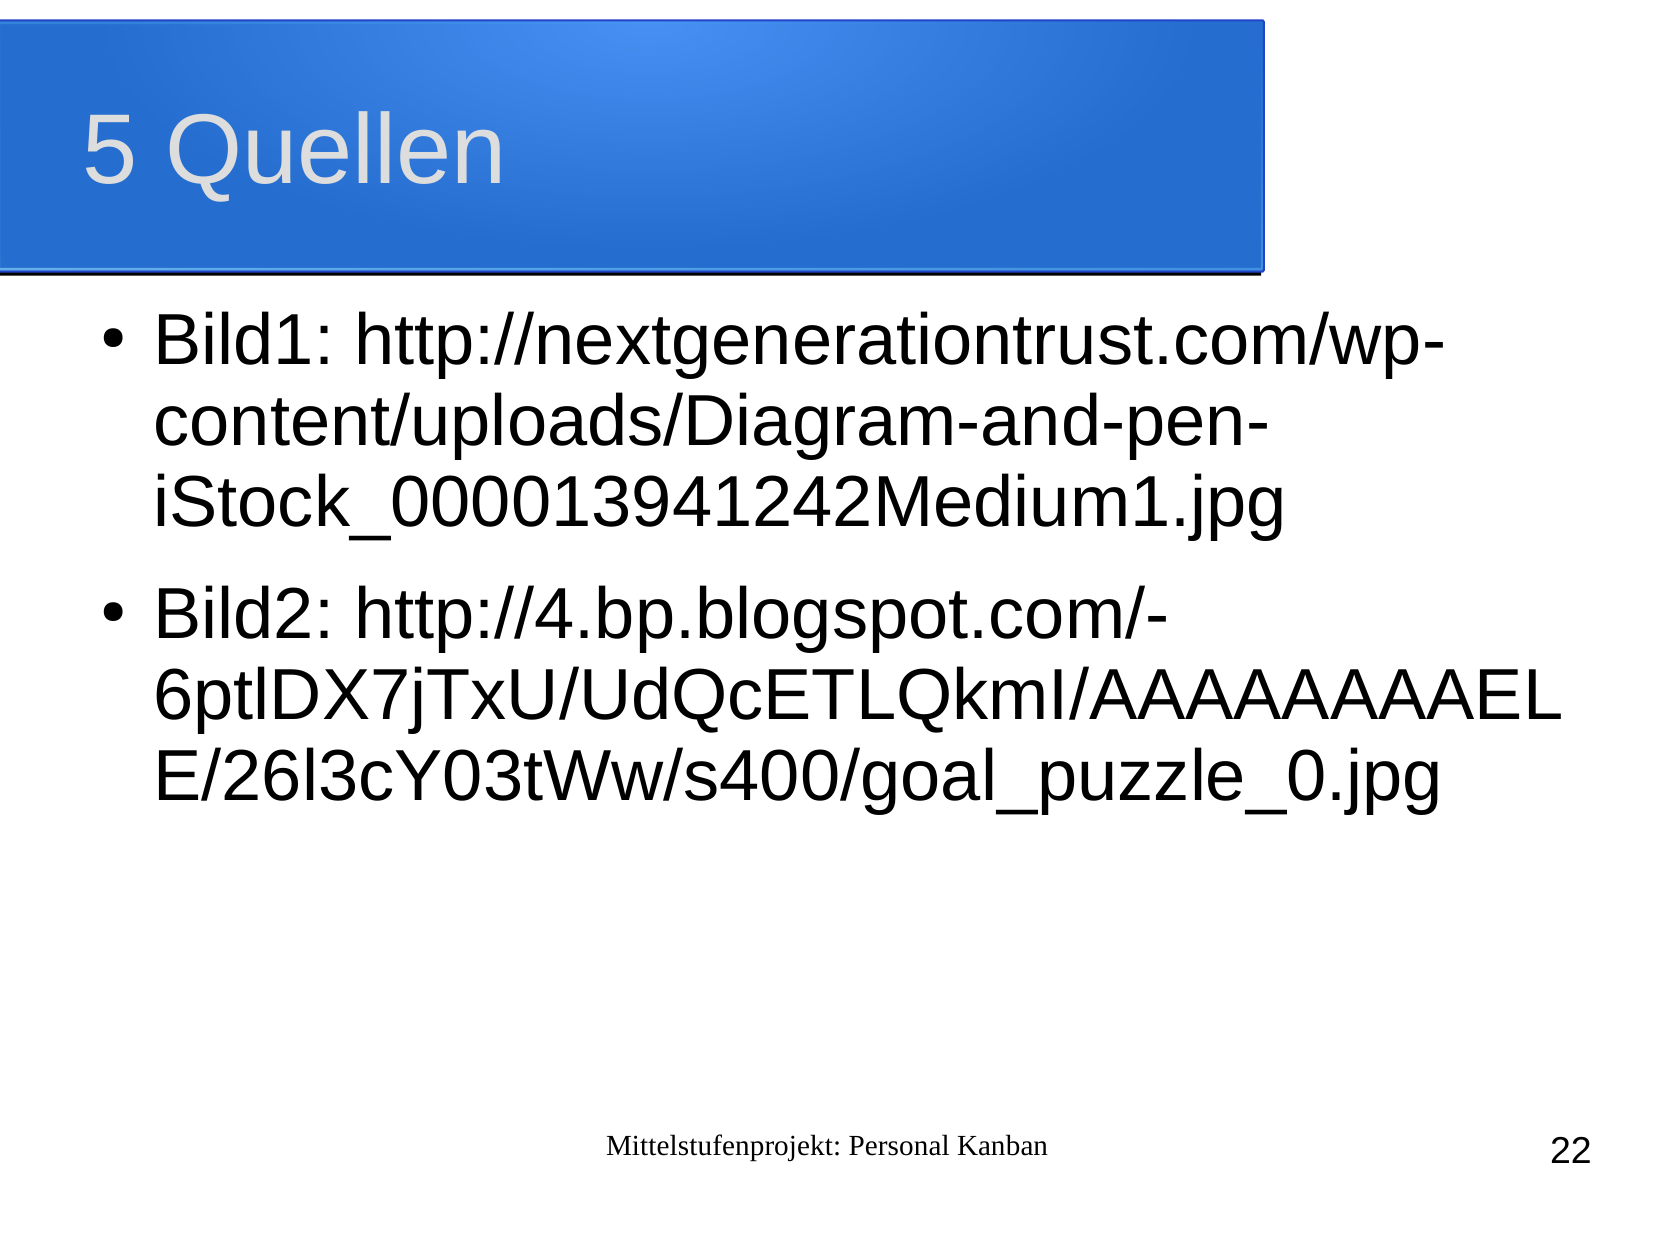

# 5 Quellen
Bild1: http://nextgenerationtrust.com/wp-content/uploads/Diagram-and-pen-iStock_000013941242Medium1.jpg
Bild2: http://4.bp.blogspot.com/-6ptlDX7jTxU/UdQcETLQkmI/AAAAAAAAELE/26l3cY03tWw/s400/goal_puzzle_0.jpg
22
Mittelstufenprojekt: Personal Kanban